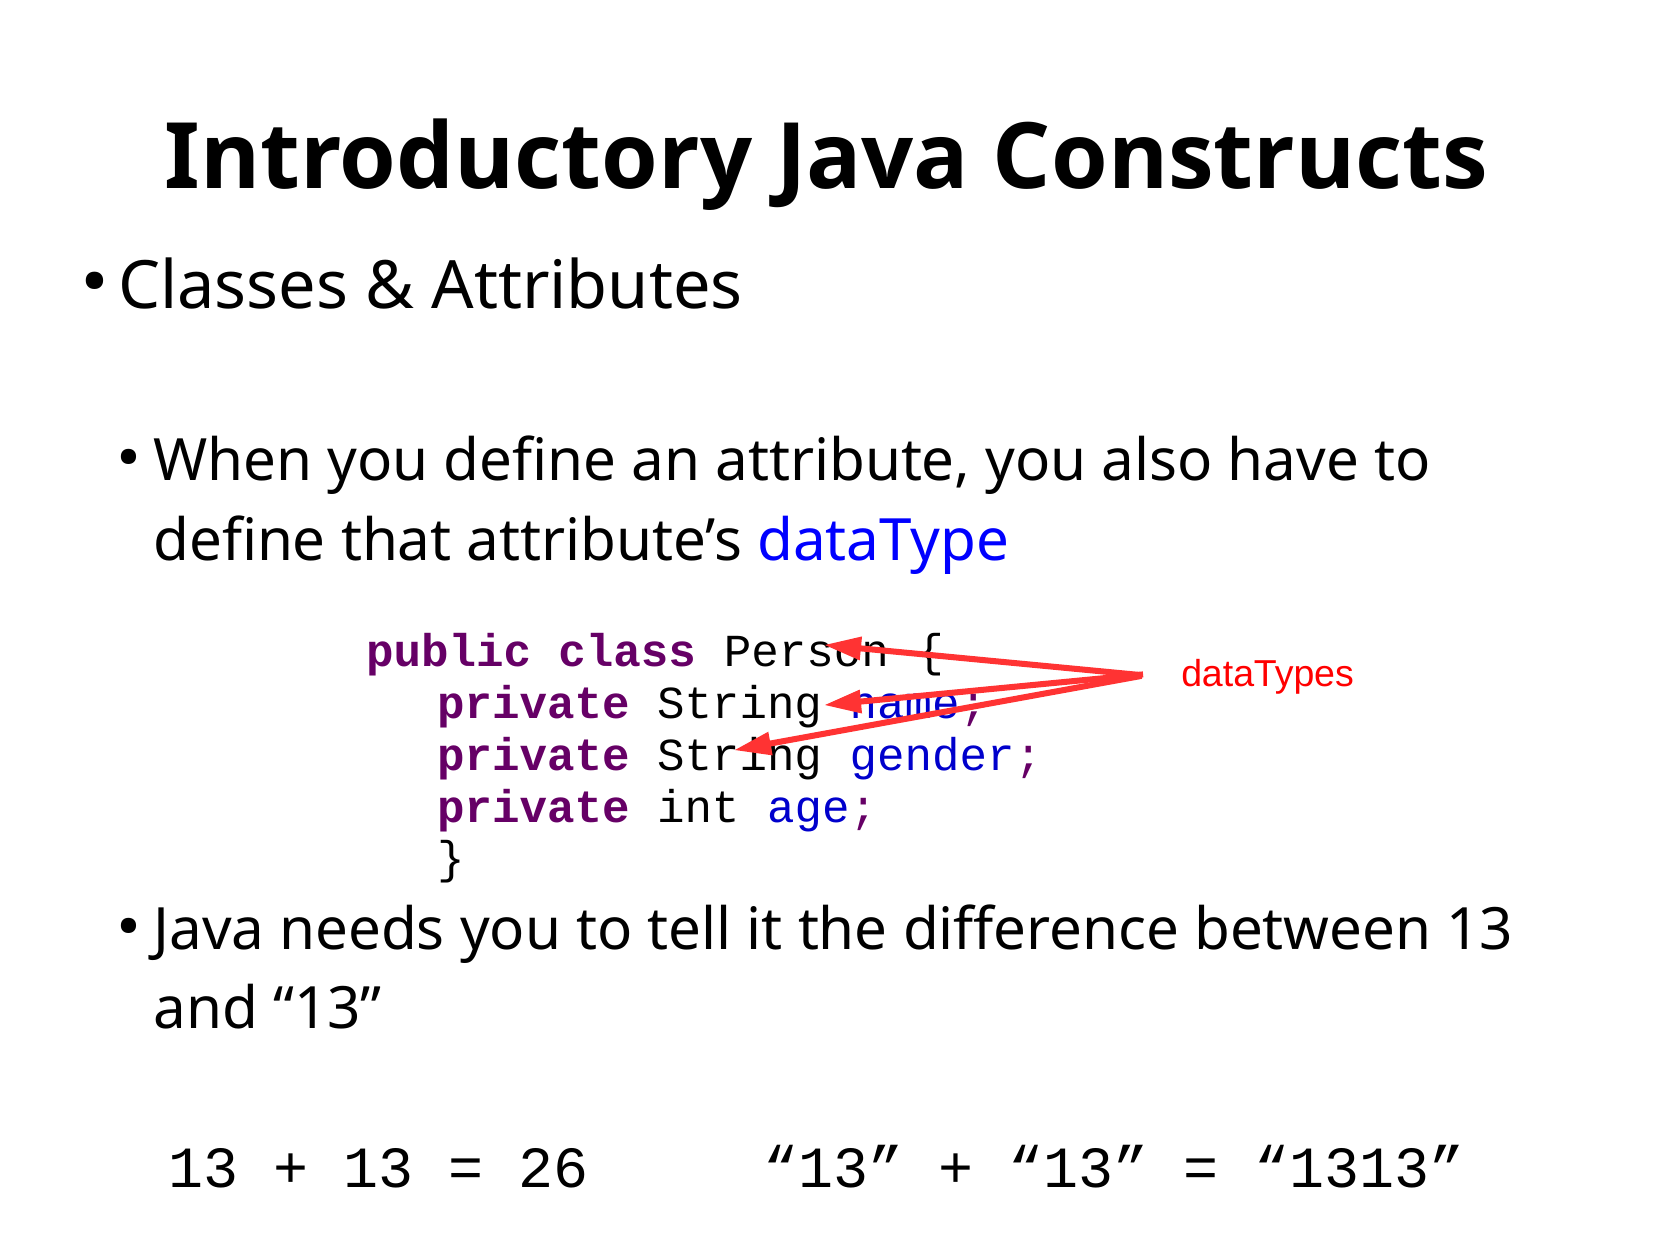

# Introductory Java Constructs
Classes & Attributes
When you define an attribute, you also have to define that attribute’s dataType
public class Person {
private String name;
private String gender;
private int age;
}
Java needs you to tell it the difference between 13 and “13”
 13 + 13 = 26 “13” + “13” = “1313”
Attributes are normally contained in variables
dataTypes